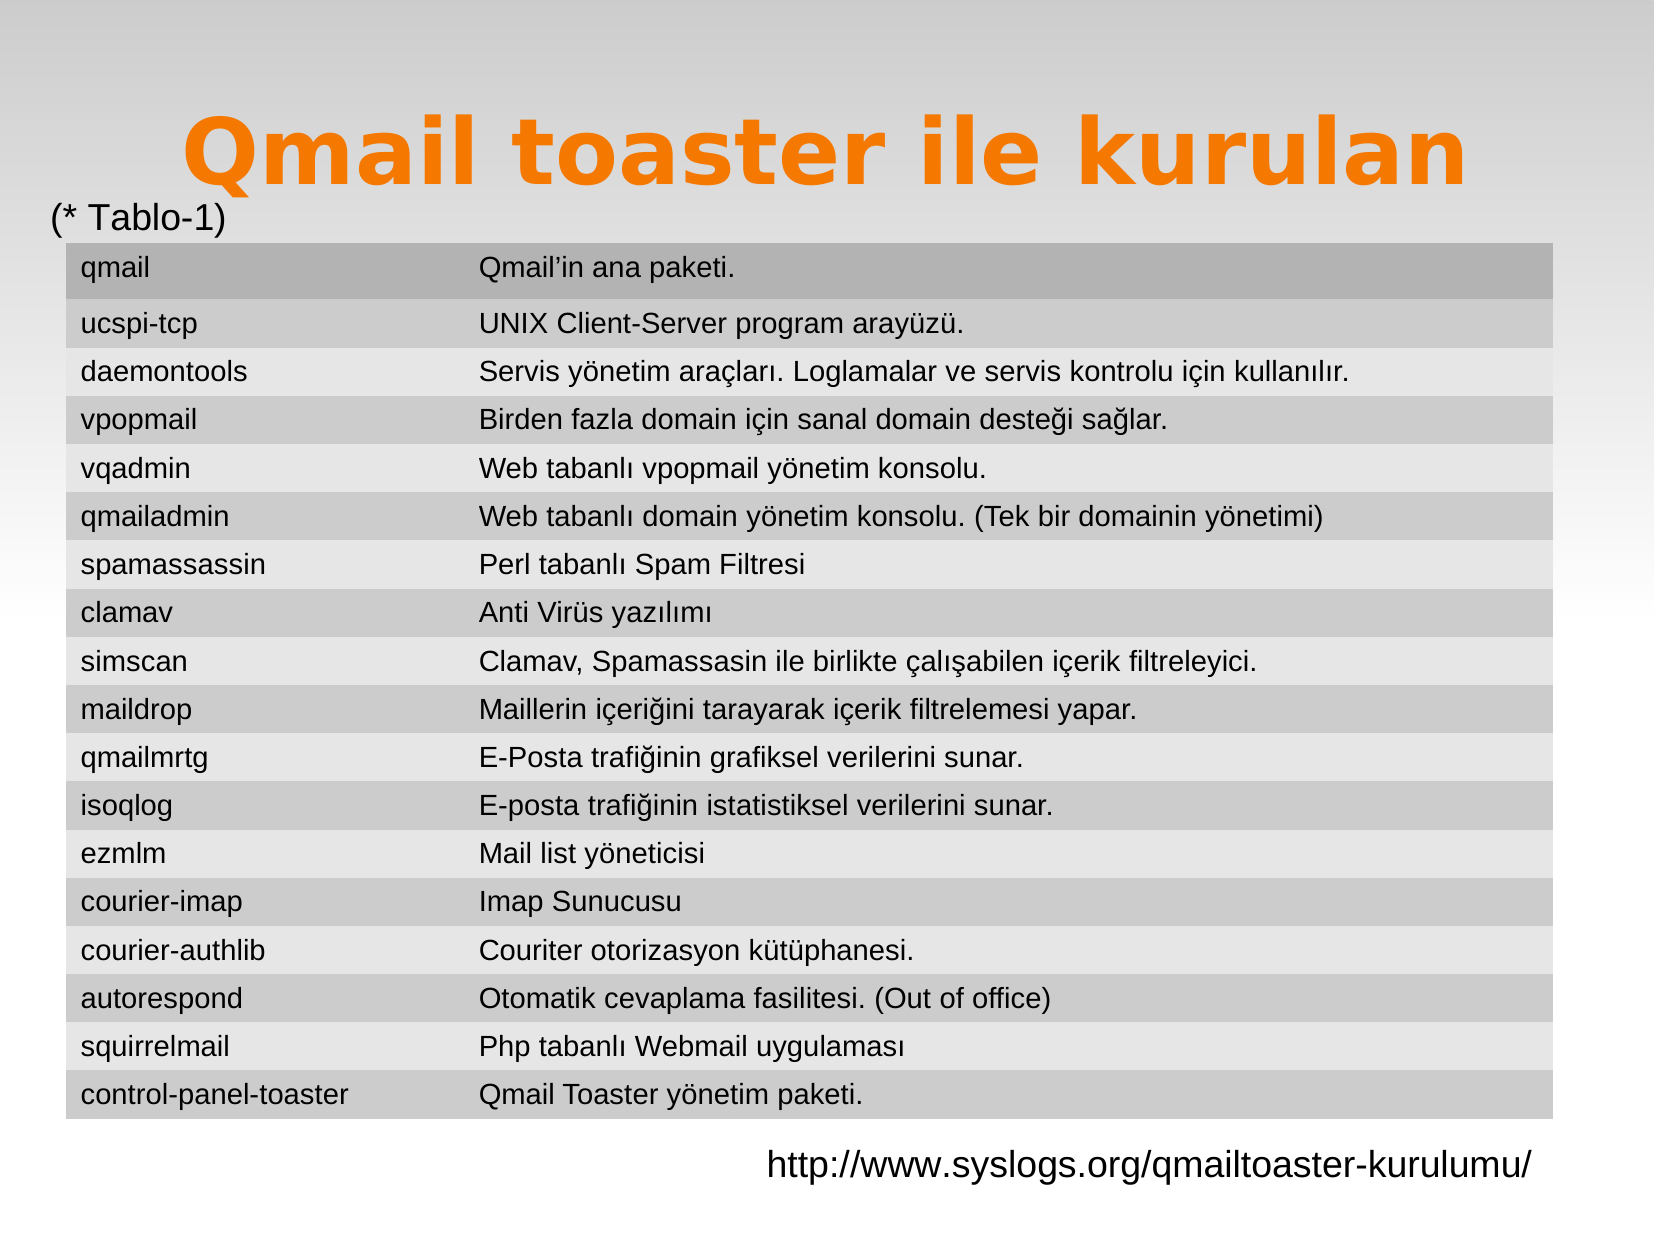

# Qmail toaster ile kurulan
(* Tablo-1)
| qmail | Qmail’in ana paketi. |
| --- | --- |
| ucspi-tcp | UNIX Client-Server program arayüzü. |
| daemontools | Servis yönetim araçları. Loglamalar ve servis kontrolu için kullanılır. |
| vpopmail | Birden fazla domain için sanal domain desteği sağlar. |
| vqadmin | Web tabanlı vpopmail yönetim konsolu. |
| qmailadmin | Web tabanlı domain yönetim konsolu. (Tek bir domainin yönetimi) |
| spamassassin | Perl tabanlı Spam Filtresi |
| clamav | Anti Virüs yazılımı |
| simscan | Clamav, Spamassasin ile birlikte çalışabilen içerik filtreleyici. |
| maildrop | Maillerin içeriğini tarayarak içerik filtrelemesi yapar. |
| qmailmrtg | E-Posta trafiğinin grafiksel verilerini sunar. |
| isoqlog | E-posta trafiğinin istatistiksel verilerini sunar. |
| ezmlm | Mail list yöneticisi |
| courier-imap | Imap Sunucusu |
| courier-authlib | Couriter otorizasyon kütüphanesi. |
| autorespond | Otomatik cevaplama fasilitesi. (Out of office) |
| squirrelmail | Php tabanlı Webmail uygulaması |
| control-panel-toaster | Qmail Toaster yönetim paketi. |
http://www.syslogs.org/qmailtoaster-kurulumu/